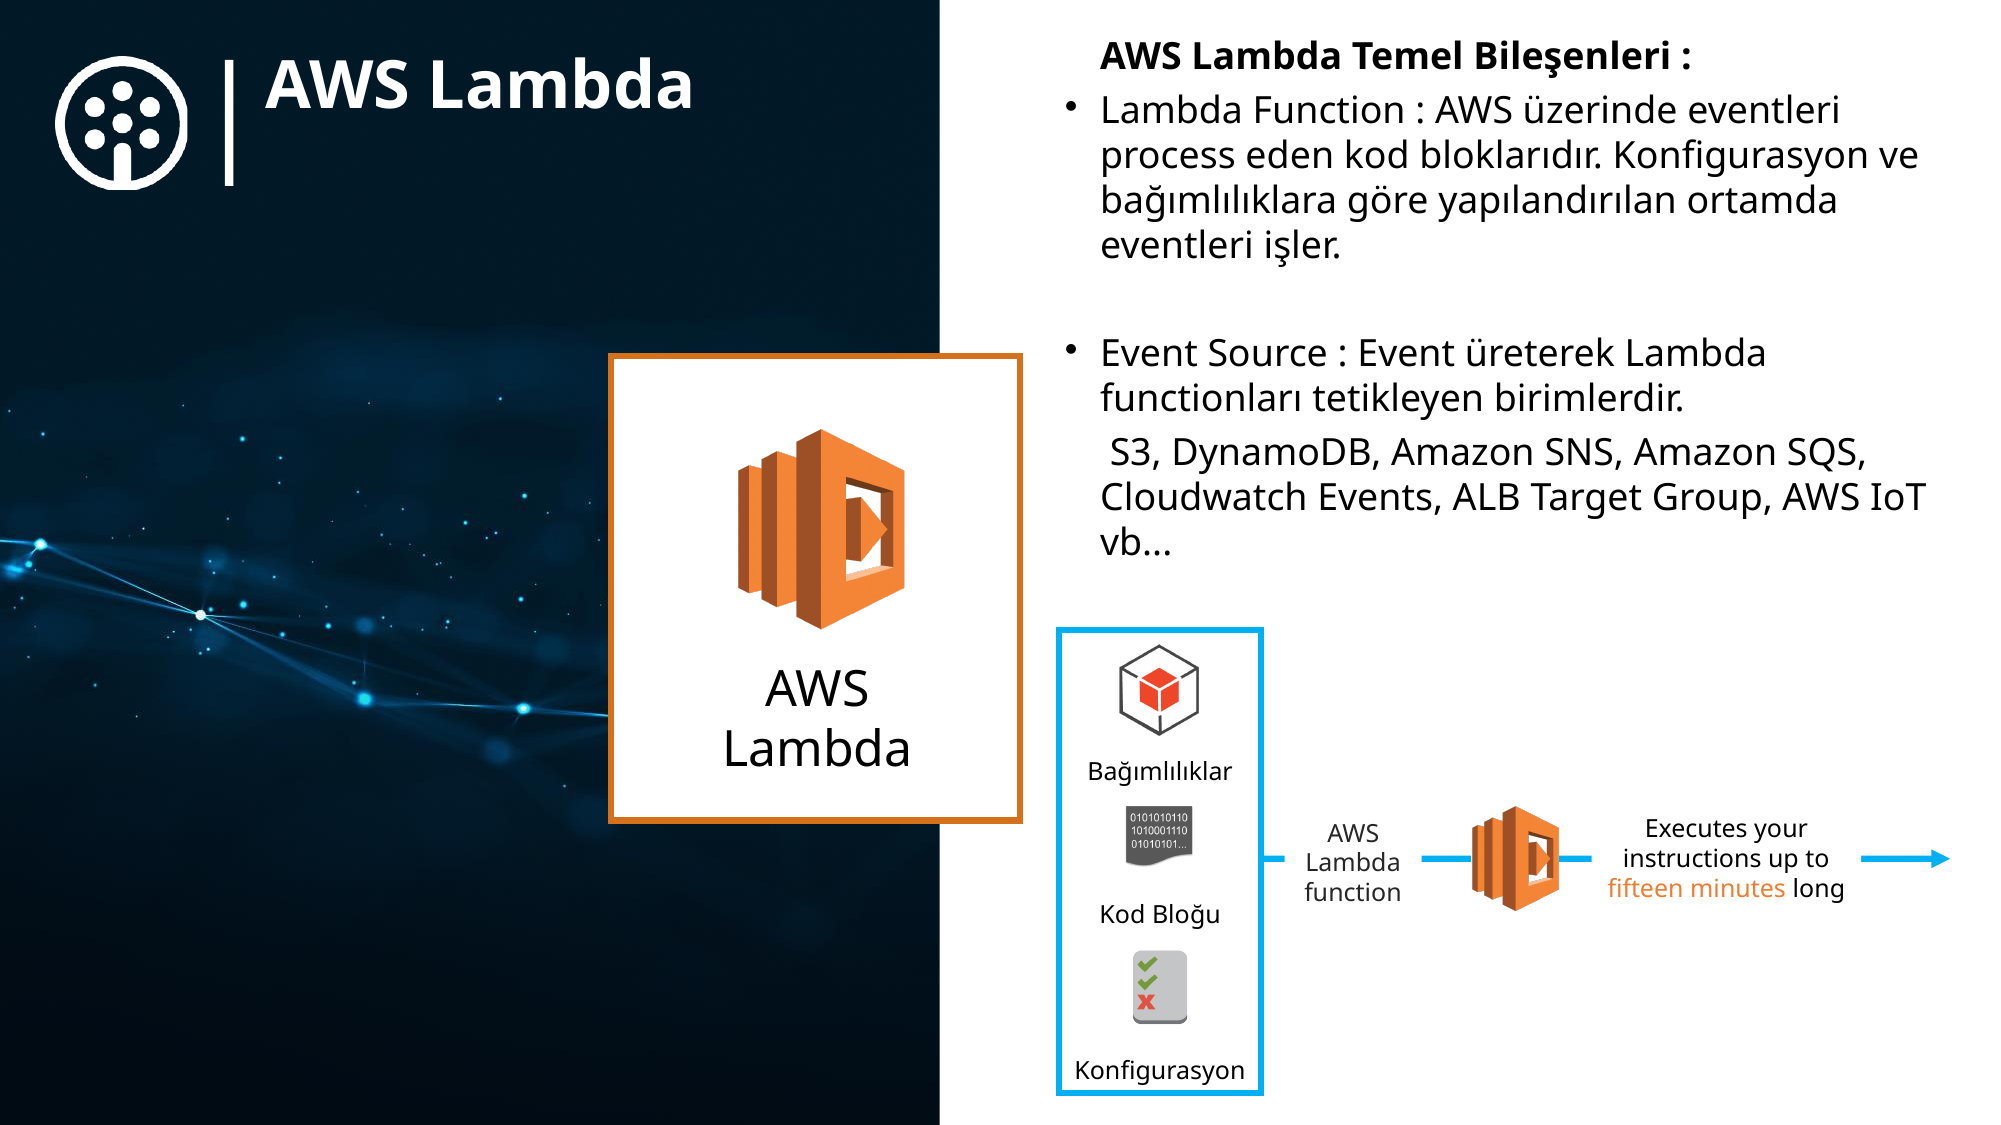

AWS Lambda Temel Bileşenleri :
Lambda Function : AWS üzerinde eventleri process eden kod bloklarıdır. Konfigurasyon ve bağımlılıklara göre yapılandırılan ortamda eventleri işler.
Event Source : Event üreterek Lambda functionları tetikleyen birimlerdir.
 S3, DynamoDB, Amazon SNS, Amazon SQS, Cloudwatch Events, ALB Target Group, AWS IoT vb...
AWS Lambda
Bağımlılıklar
AWS
Lambda
Kod Bloğu
Executes your instructions up to fifteen minutes long
AWS Lambda function
Konfigurasyon